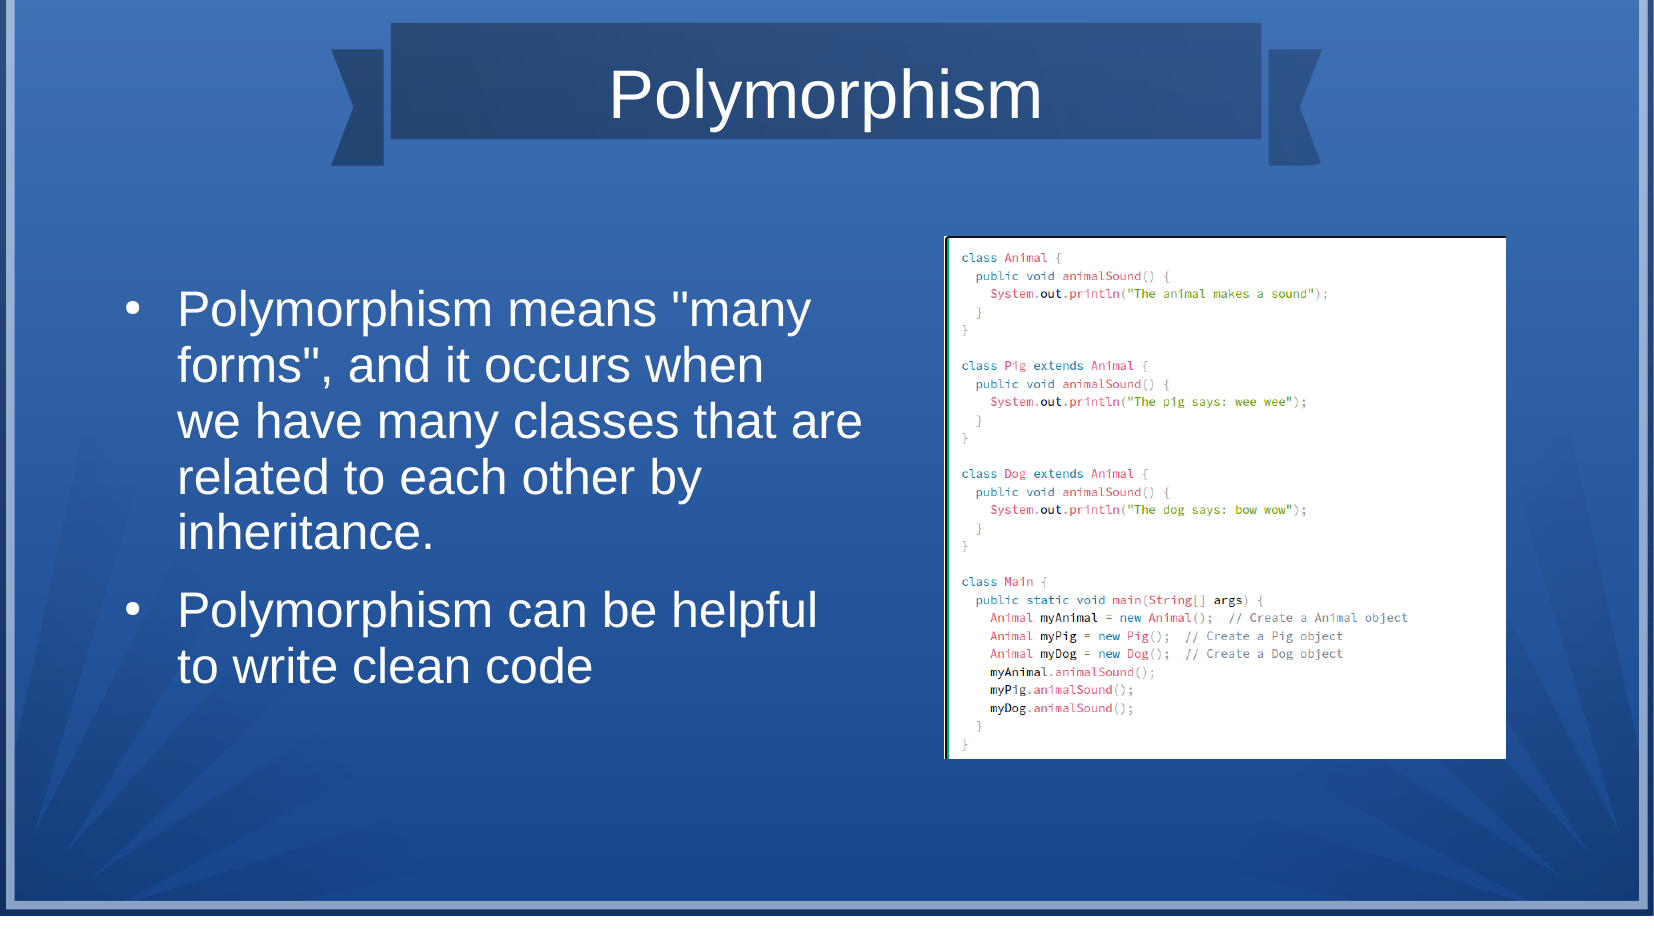

# Polymorphism
Polymorphism means "many
forms", and it occurs when
we have many classes that are
related to each other by
inheritance.
Polymorphism can be helpful
to write clean code